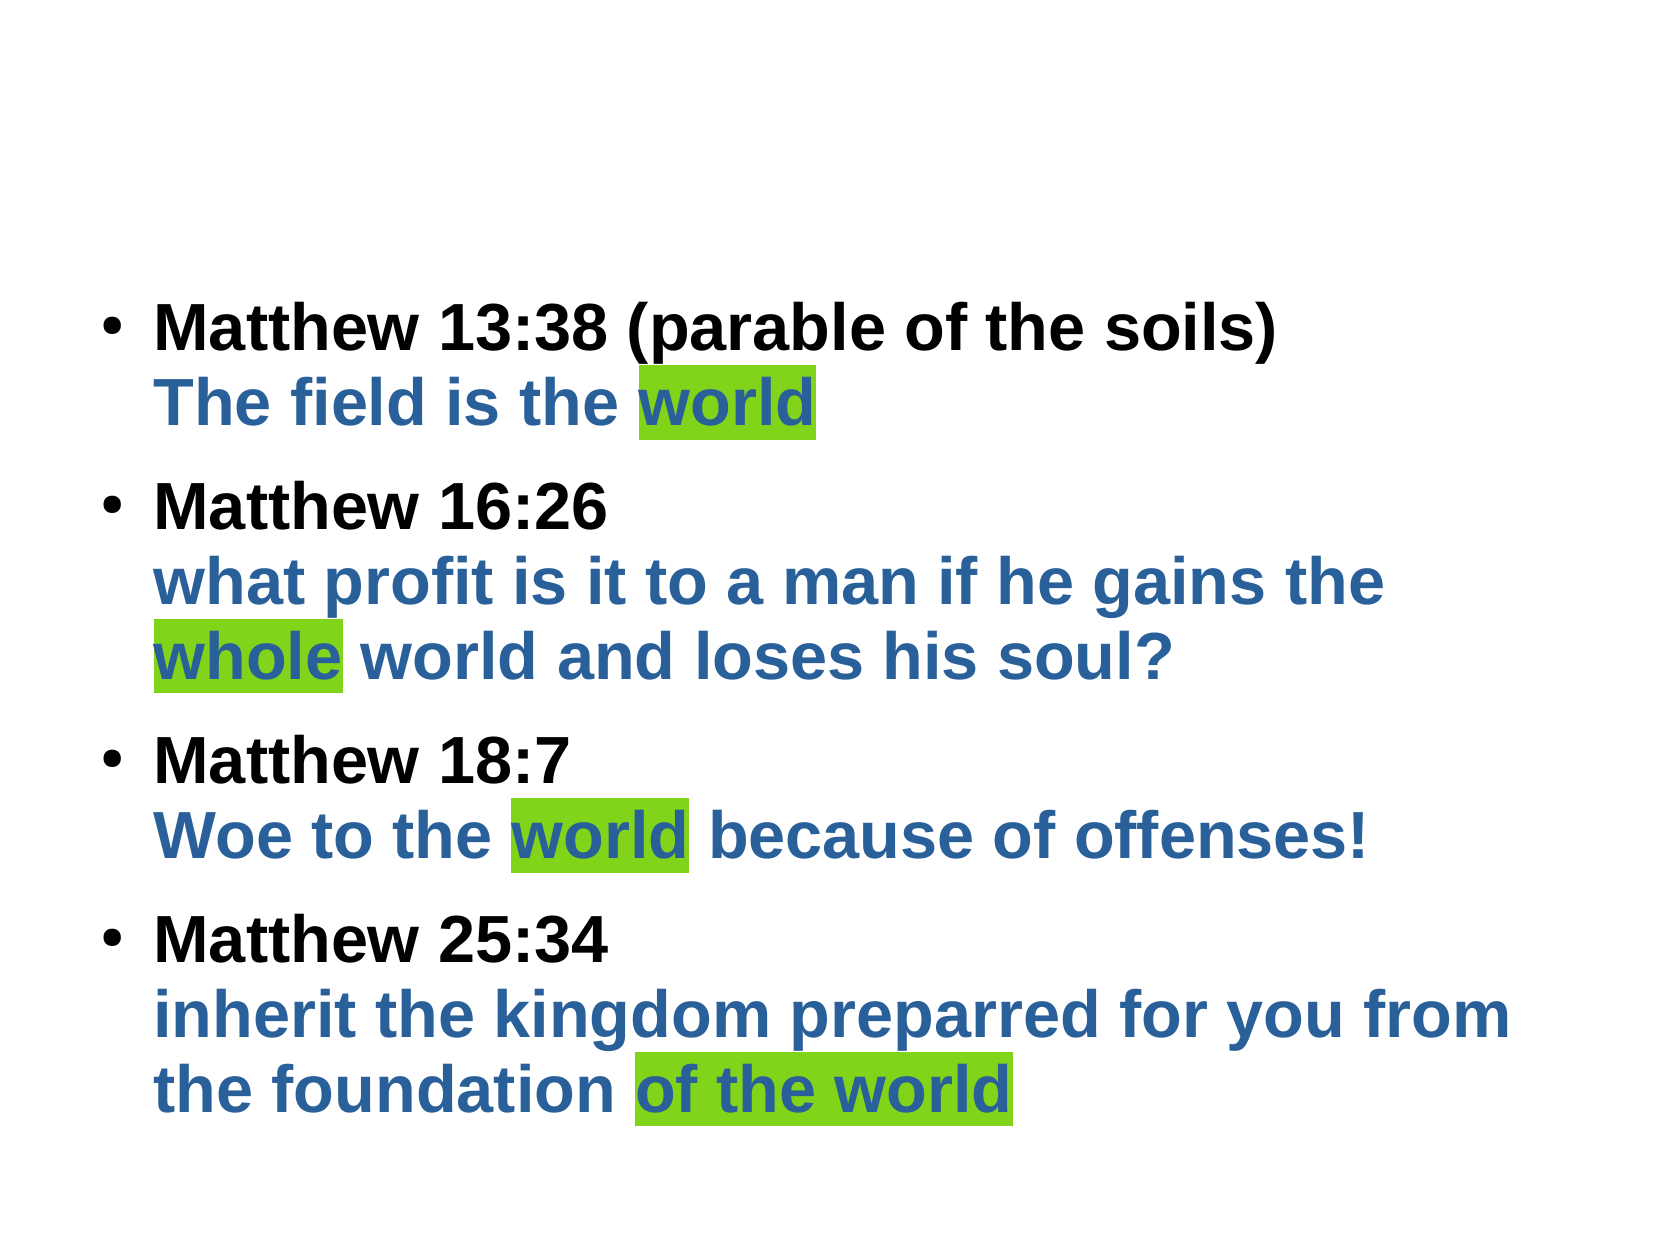

#
Matthew 13:38 (parable of the soils)
The field is the world
Matthew 16:26
what profit is it to a man if he gains the whole world and loses his soul?
Matthew 18:7
Woe to the world because of offenses!
Matthew 25:34
inherit the kingdom preparred for you from the foundation of the world